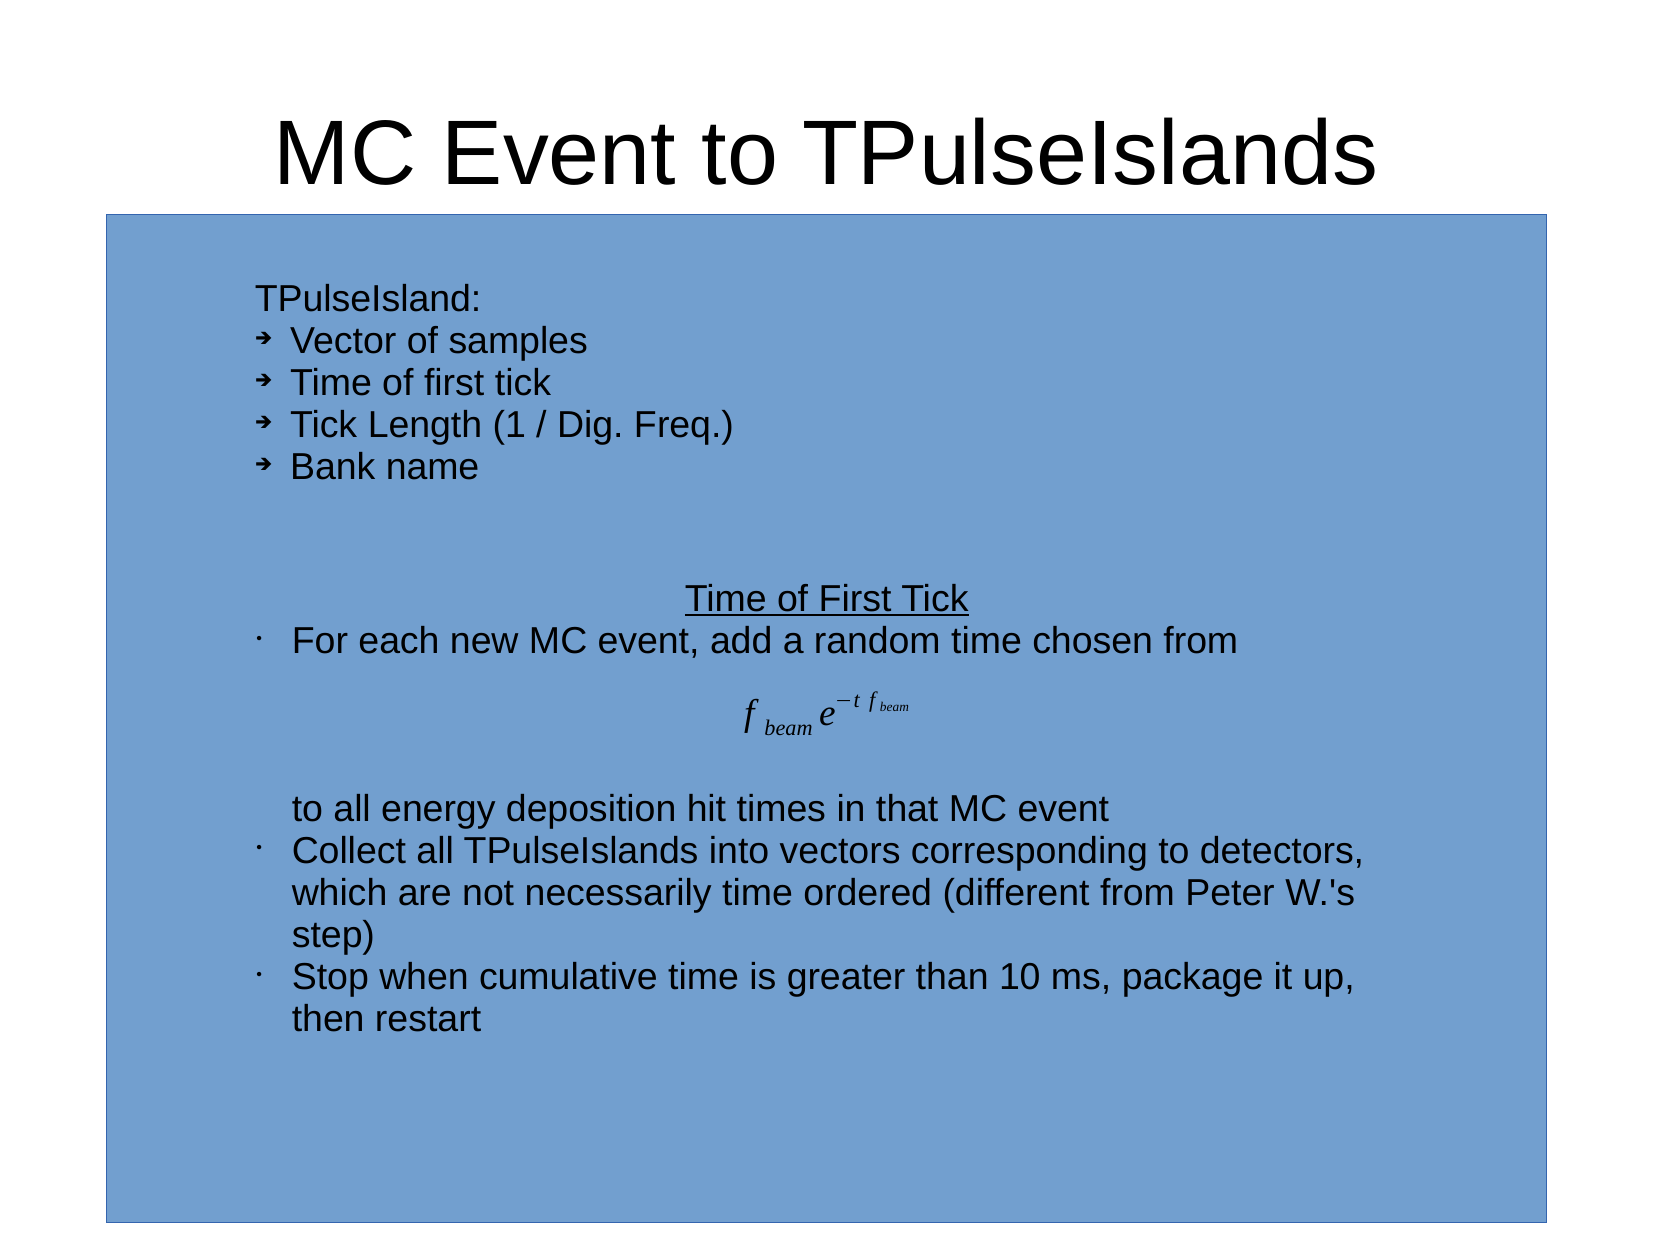

# MC Event to TPulseIslands
TPulseIsland:
Vector of samples
Time of first tick
Tick Length (1 / Dig. Freq.)
Bank name
Time of First Tick
For each new MC event, add a random time chosen from
to all energy deposition hit times in that MC event
Collect all TPulseIslands into vectors corresponding to detectors, which are not necessarily time ordered (different from Peter W.'s step)
Stop when cumulative time is greater than 10 ms, package it up, then restart